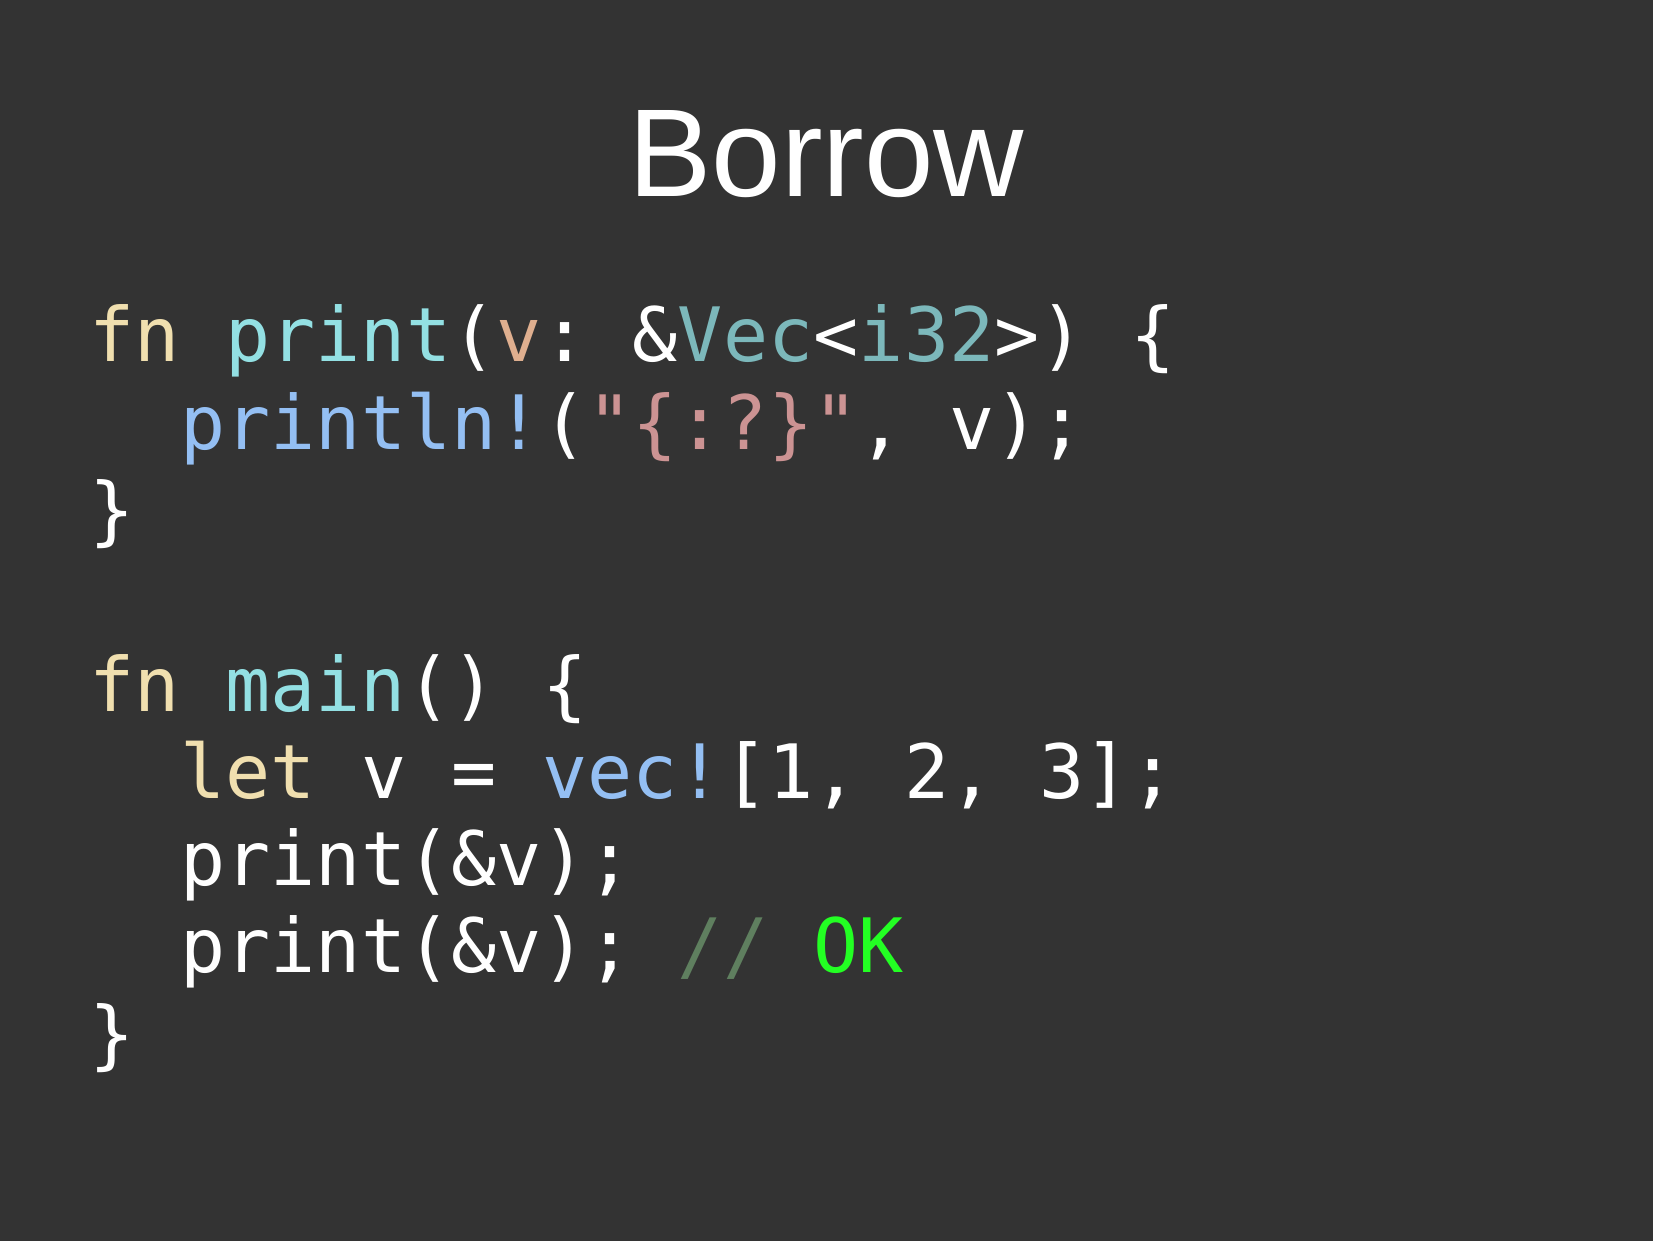

# Borrow
fn print(v: &Vec<i32>) {
 println!("{:?}", v);
}
fn main() {
 let v = vec![1, 2, 3];
 print(&v);
 print(&v); // OK
}